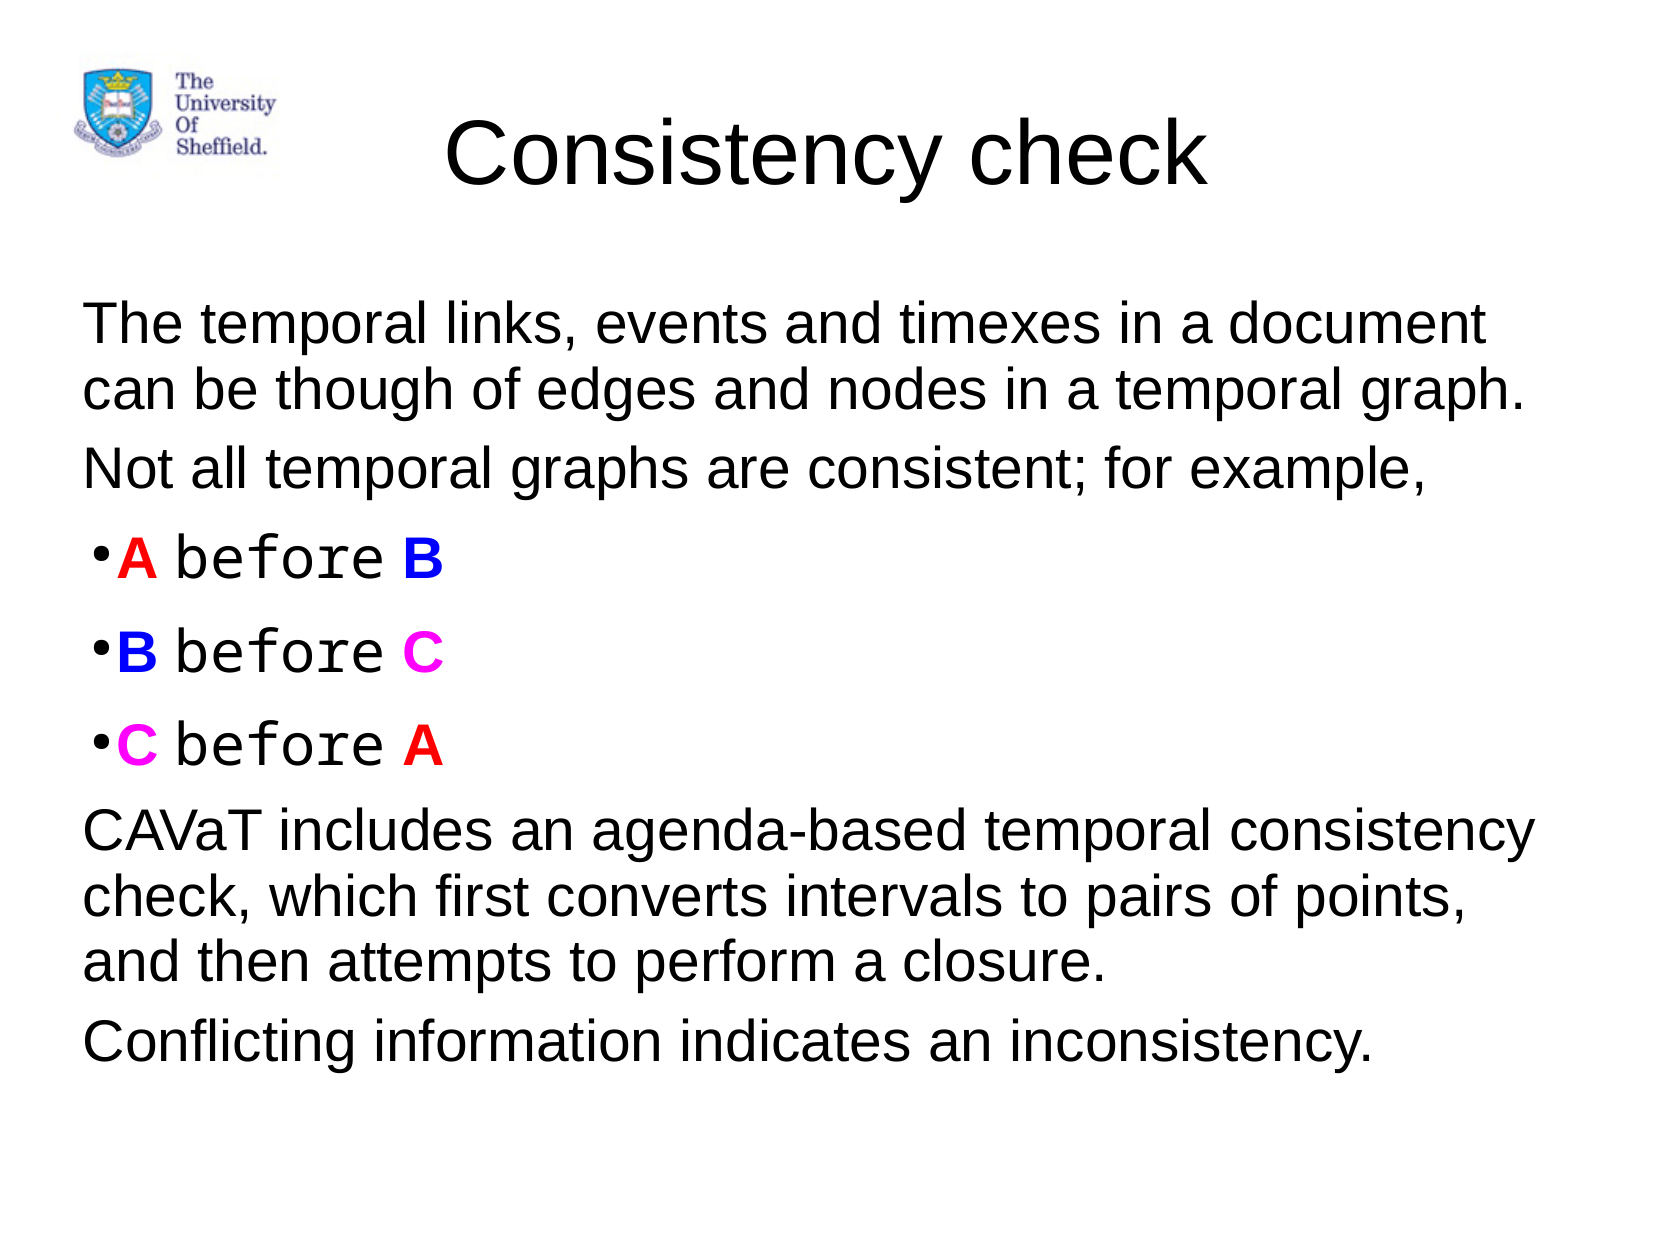

# Consistency check
The temporal links, events and timexes in a document can be though of edges and nodes in a temporal graph.
Not all temporal graphs are consistent; for example,
A before B
B before C
C before A
CAVaT includes an agenda-based temporal consistency check, which first converts intervals to pairs of points, and then attempts to perform a closure.
Conflicting information indicates an inconsistency.